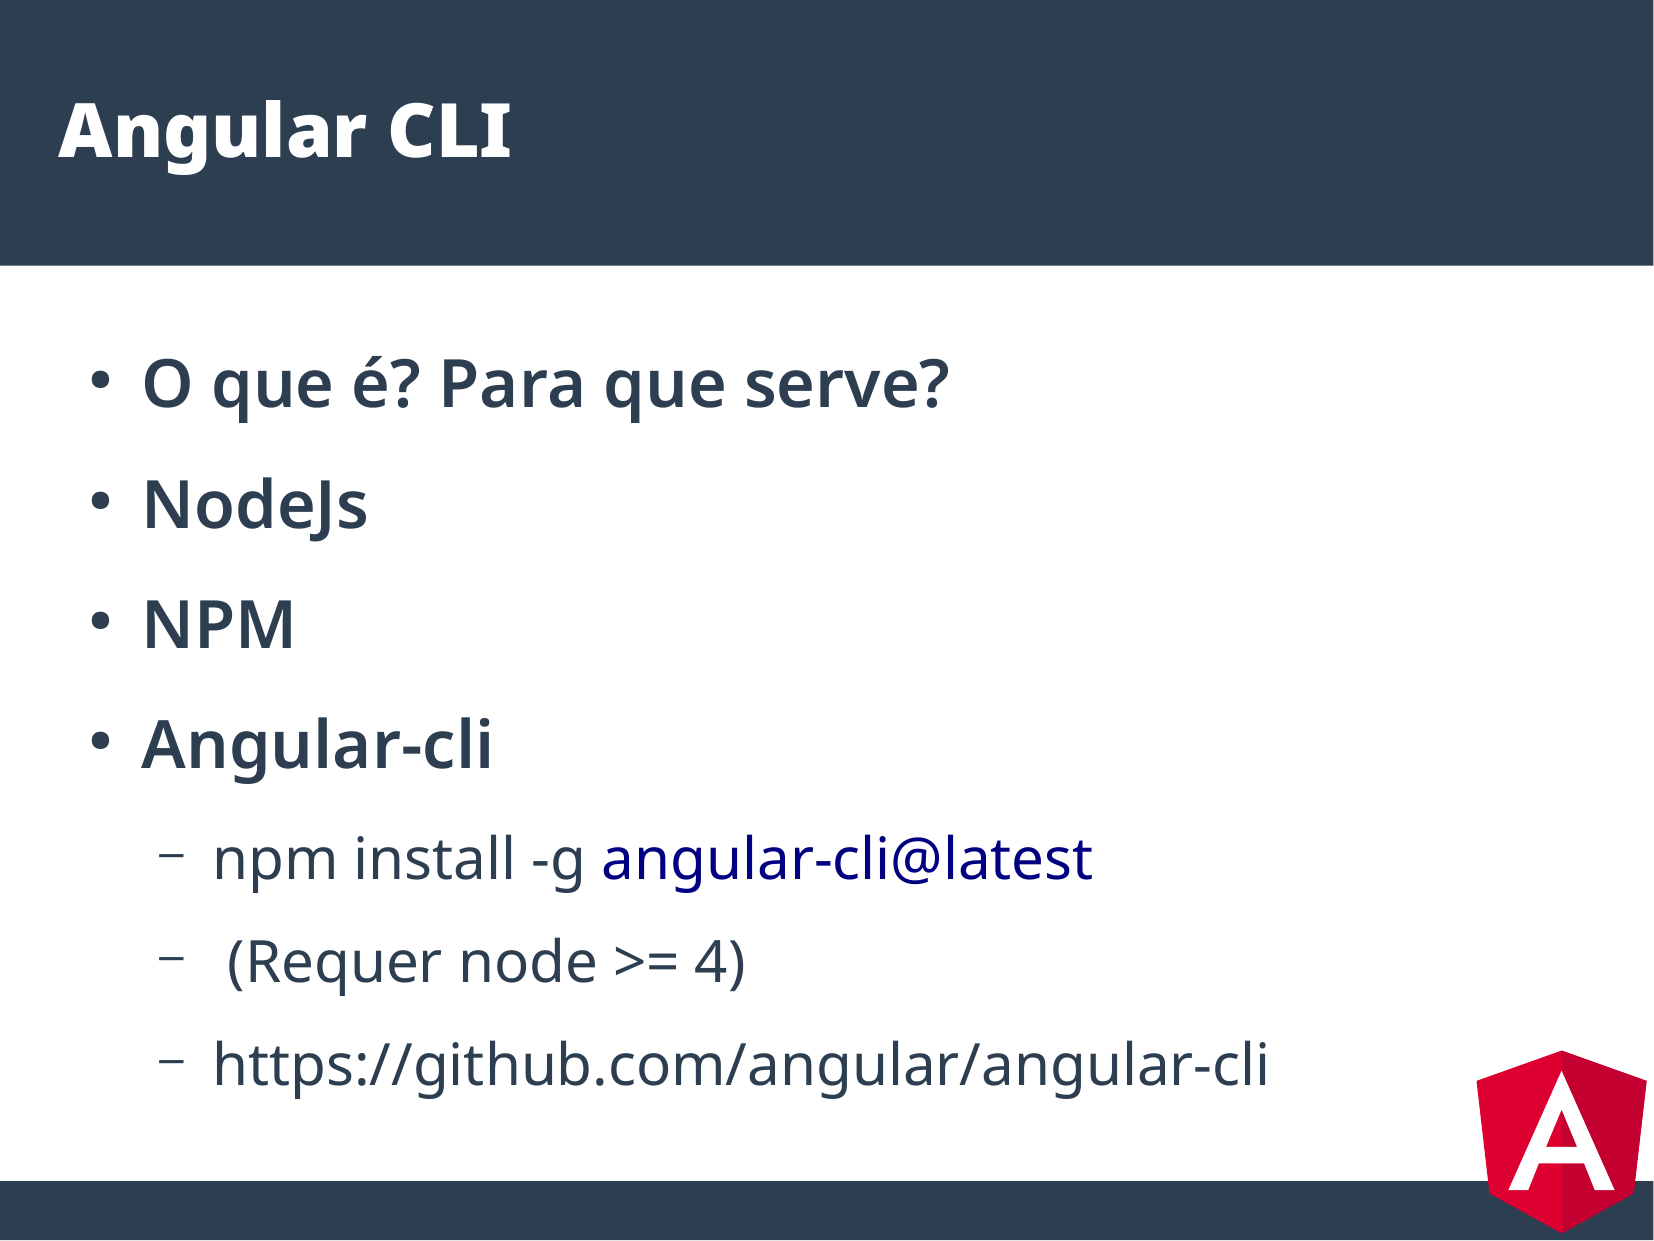

# Angular CLI
O que é? Para que serve?
NodeJs
NPM
Angular-cli
npm install -g angular-cli@latest
 (Requer node >= 4)
https://github.com/angular/angular-cli